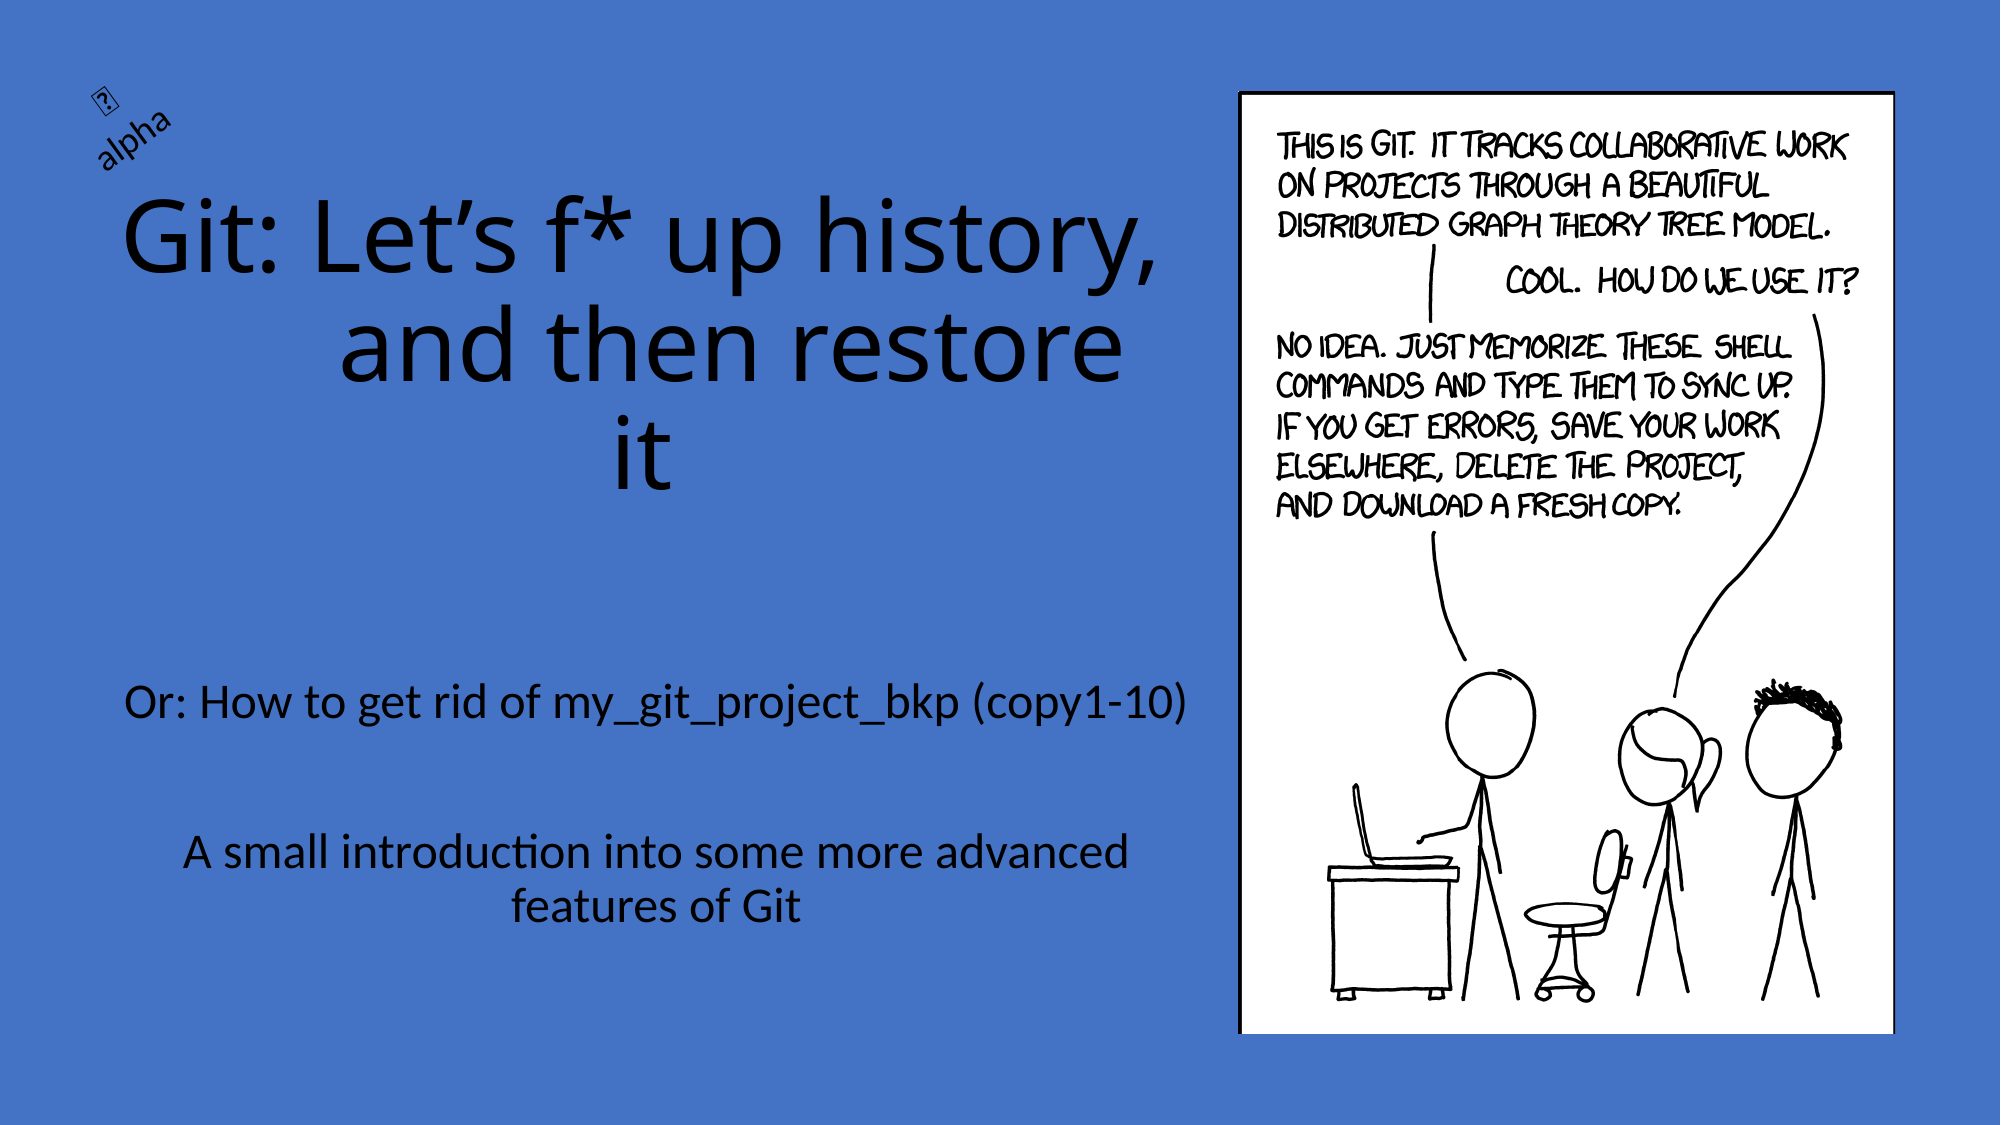

💩
alpha
# Git: Let’s f* up history, and then restore it
Or: How to get rid of my_git_project_bkp (copy1-10)
A small introduction into some more advanced features of Git